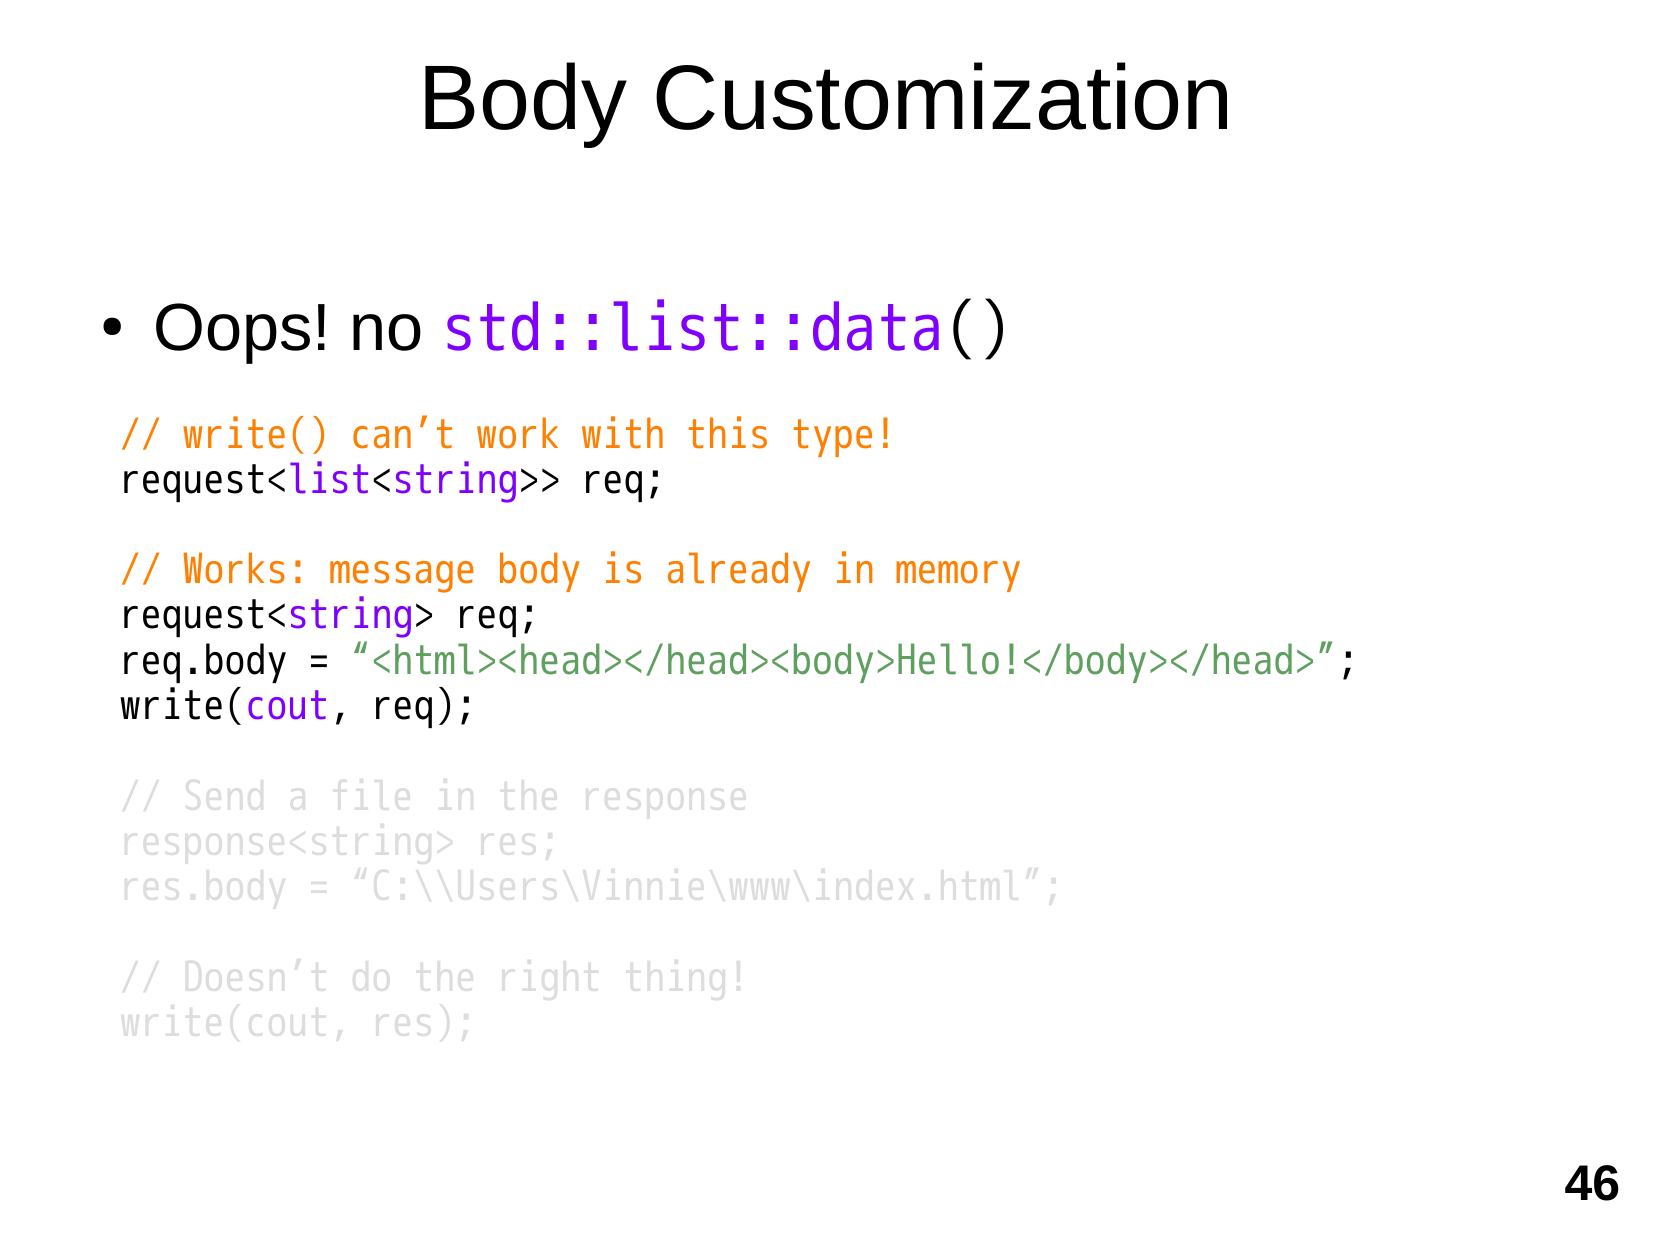

# Body Customization
Oops! no std::list::data()
// write() can’t work with this type!
request<list<string>> req;
// Works: message body is already in memory
request<string> req;
req.body = “<html><head></head><body>Hello!</body></head>”;
write(cout, req);
// Send a file in the response
response<string> res;
res.body = “C:\\Users\Vinnie\www\index.html”;
// Doesn’t do the right thing!
write(cout, res);
46